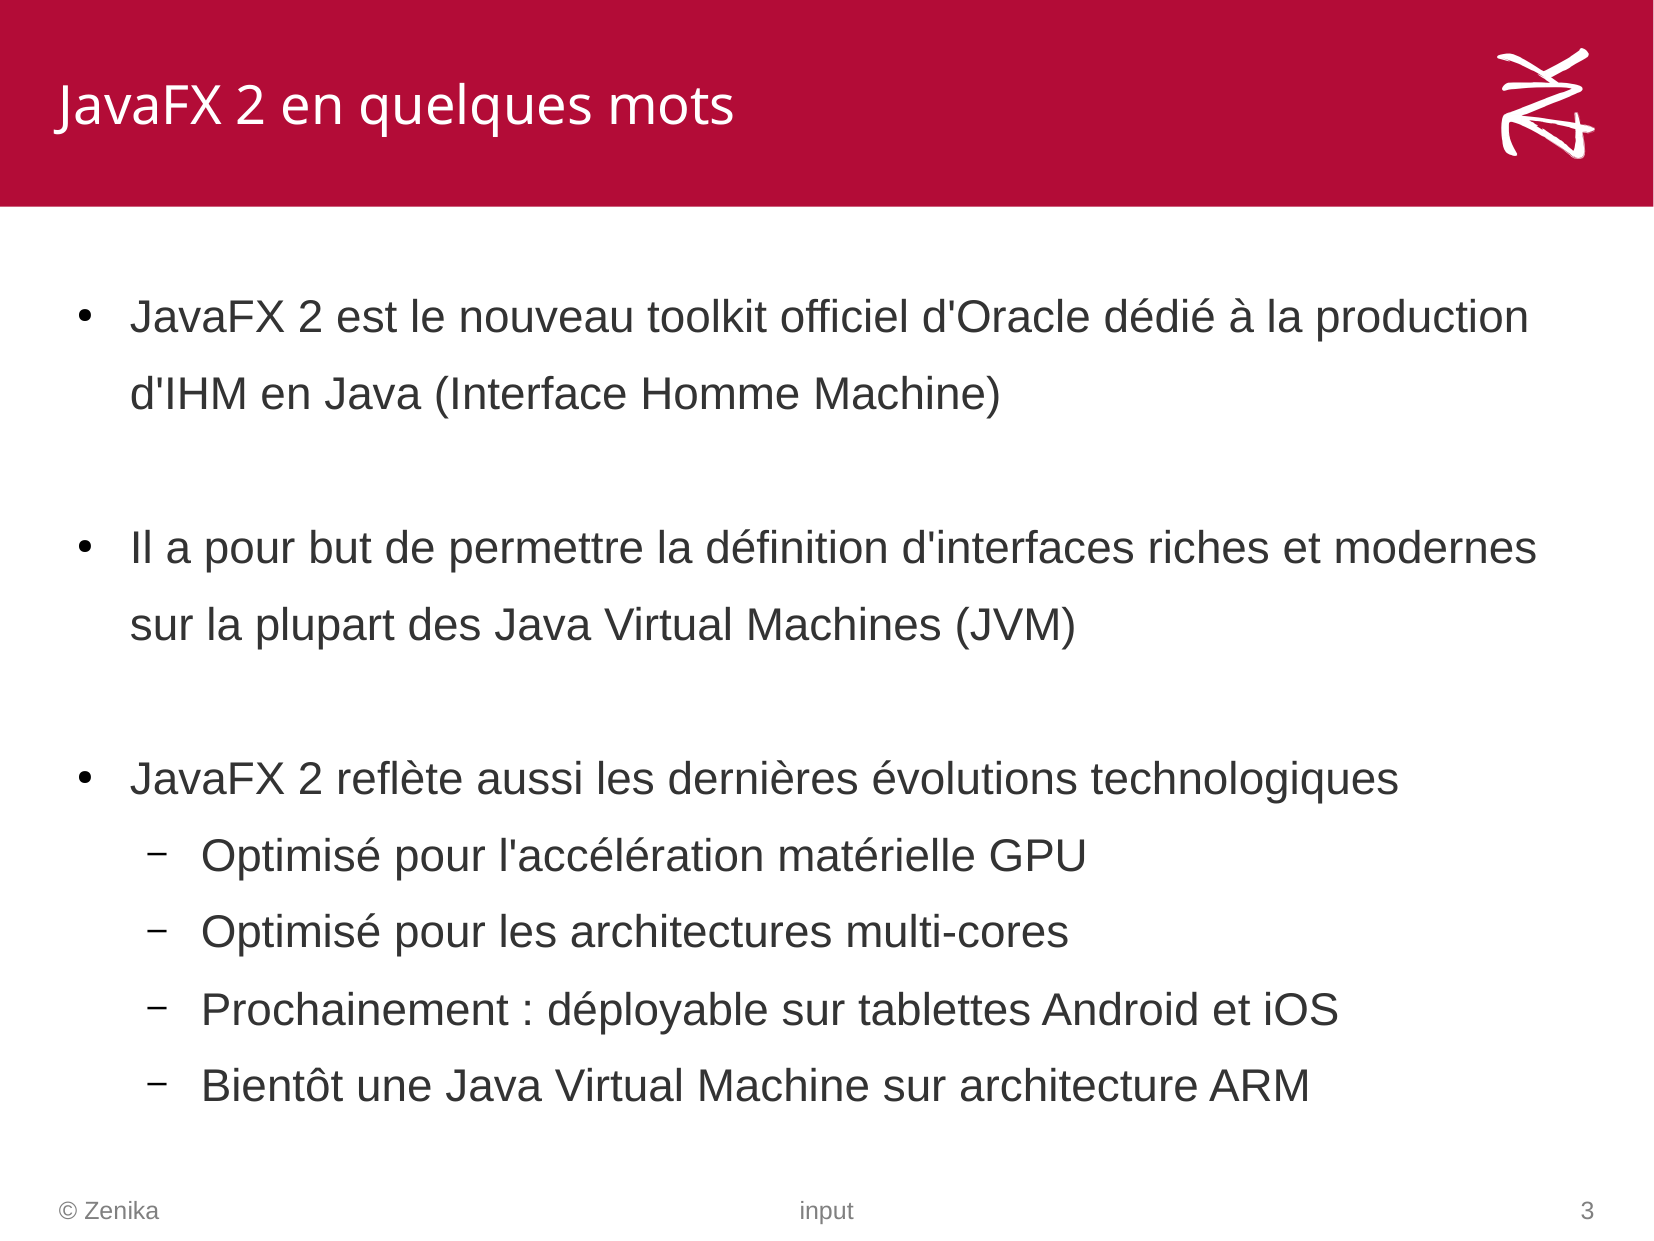

# JavaFX 2 en quelques mots
JavaFX 2 est le nouveau toolkit officiel d'Oracle dédié à la production d'IHM en Java (Interface Homme Machine)
Il a pour but de permettre la définition d'interfaces riches et modernes sur la plupart des Java Virtual Machines (JVM)
JavaFX 2 reflète aussi les dernières évolutions technologiques
Optimisé pour l'accélération matérielle GPU
Optimisé pour les architectures multi-cores
Prochainement : déployable sur tablettes Android et iOS
Bientôt une Java Virtual Machine sur architecture ARM